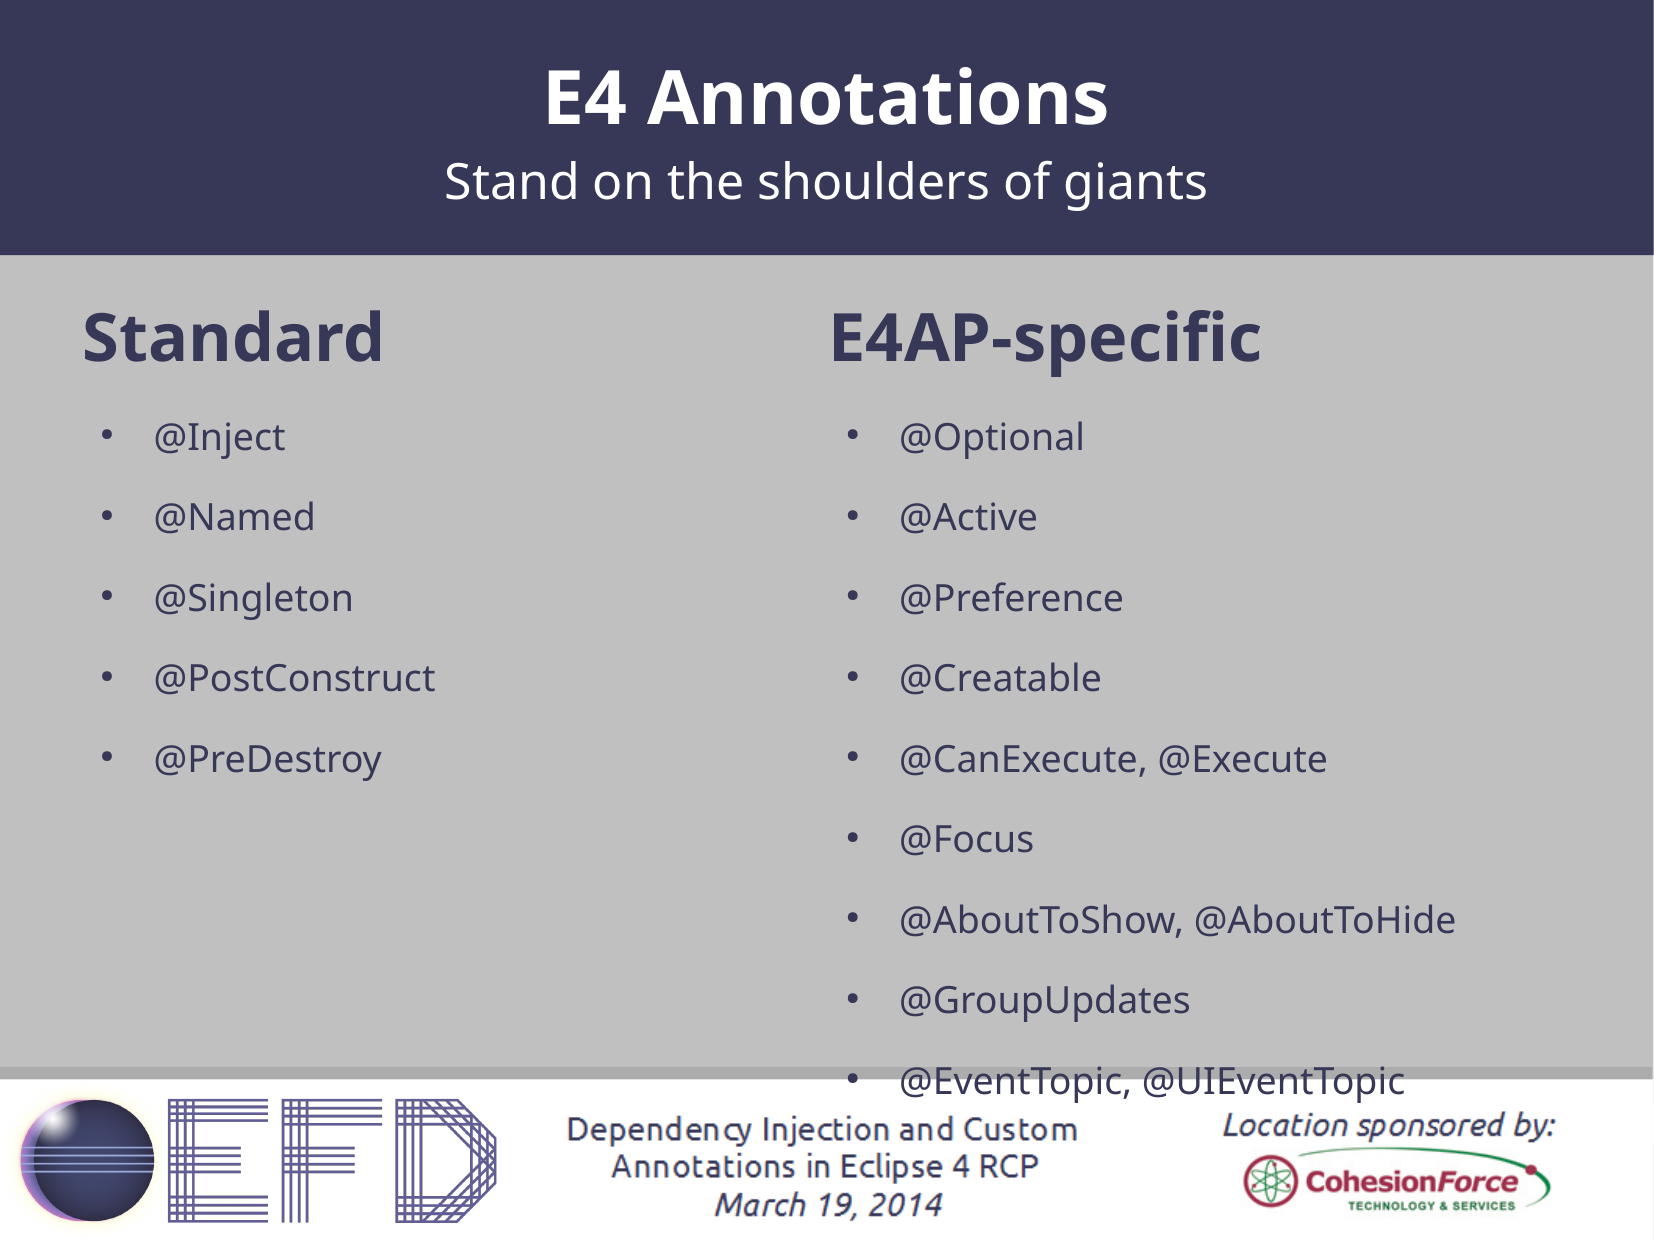

# E4 Annotations Stand on the shoulders of giants
Standard
@Inject
@Named
@Singleton
@PostConstruct
@PreDestroy
E4AP-specific
@Optional
@Active
@Preference
@Creatable
@CanExecute, @Execute
@Focus
@AboutToShow, @AboutToHide
@GroupUpdates
@EventTopic, @UIEventTopic